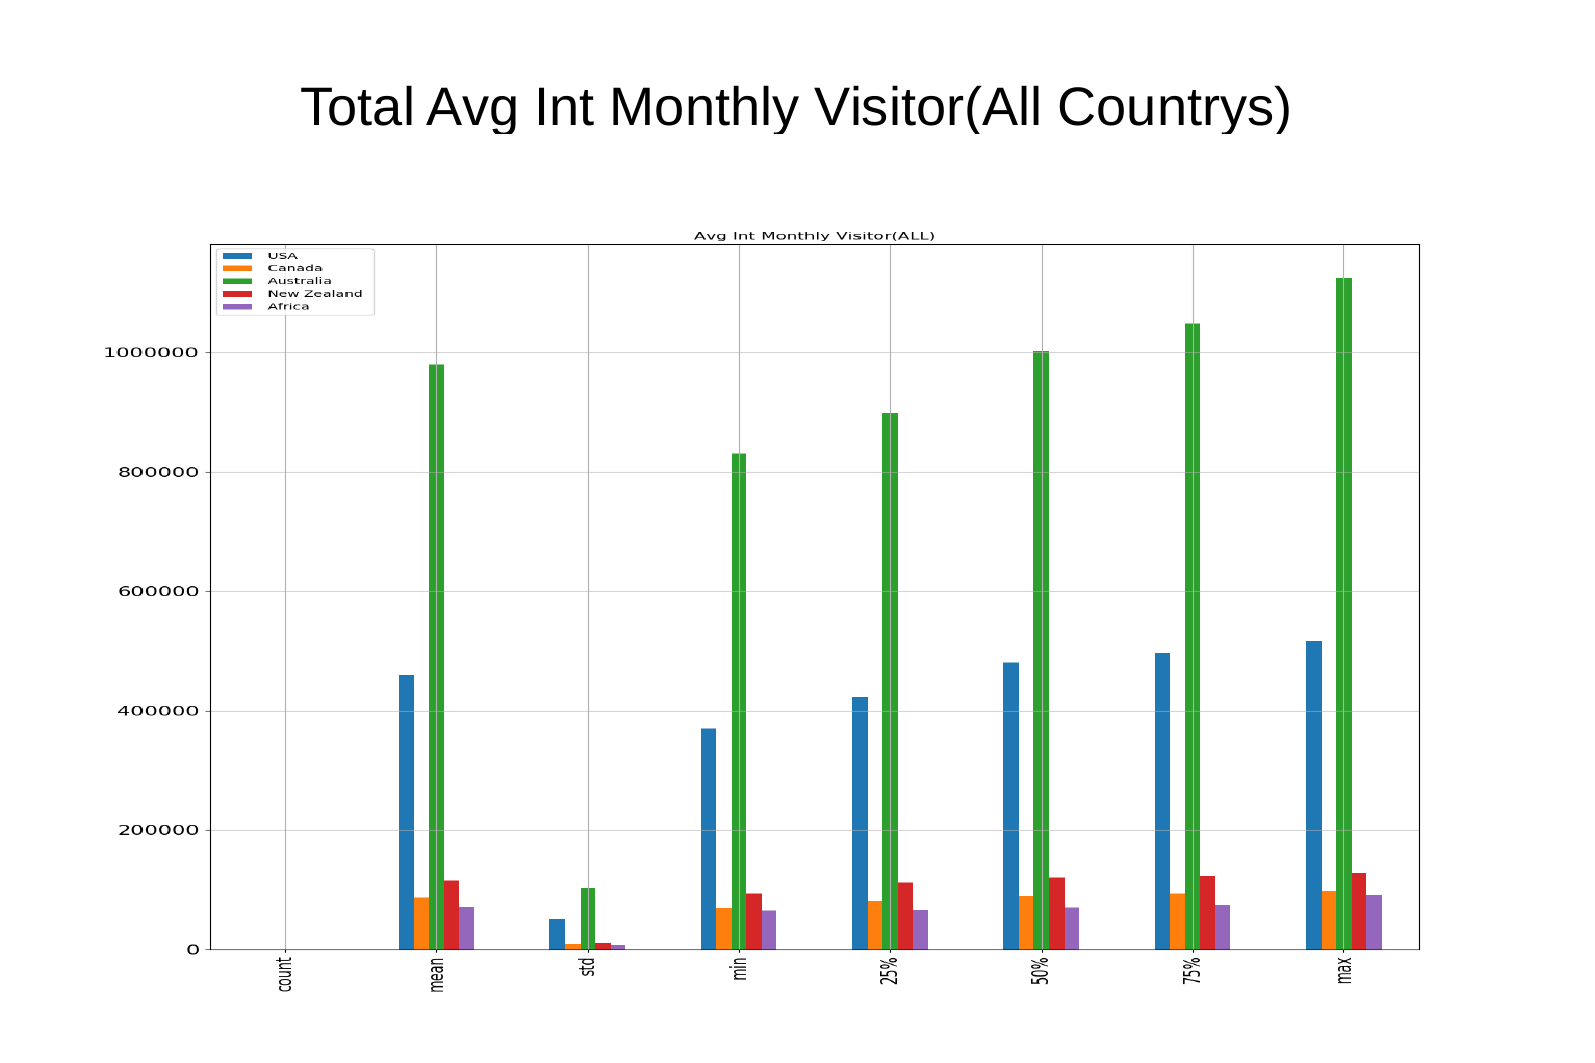

# Total Avg Int Monthly Visitor(All Countrys)